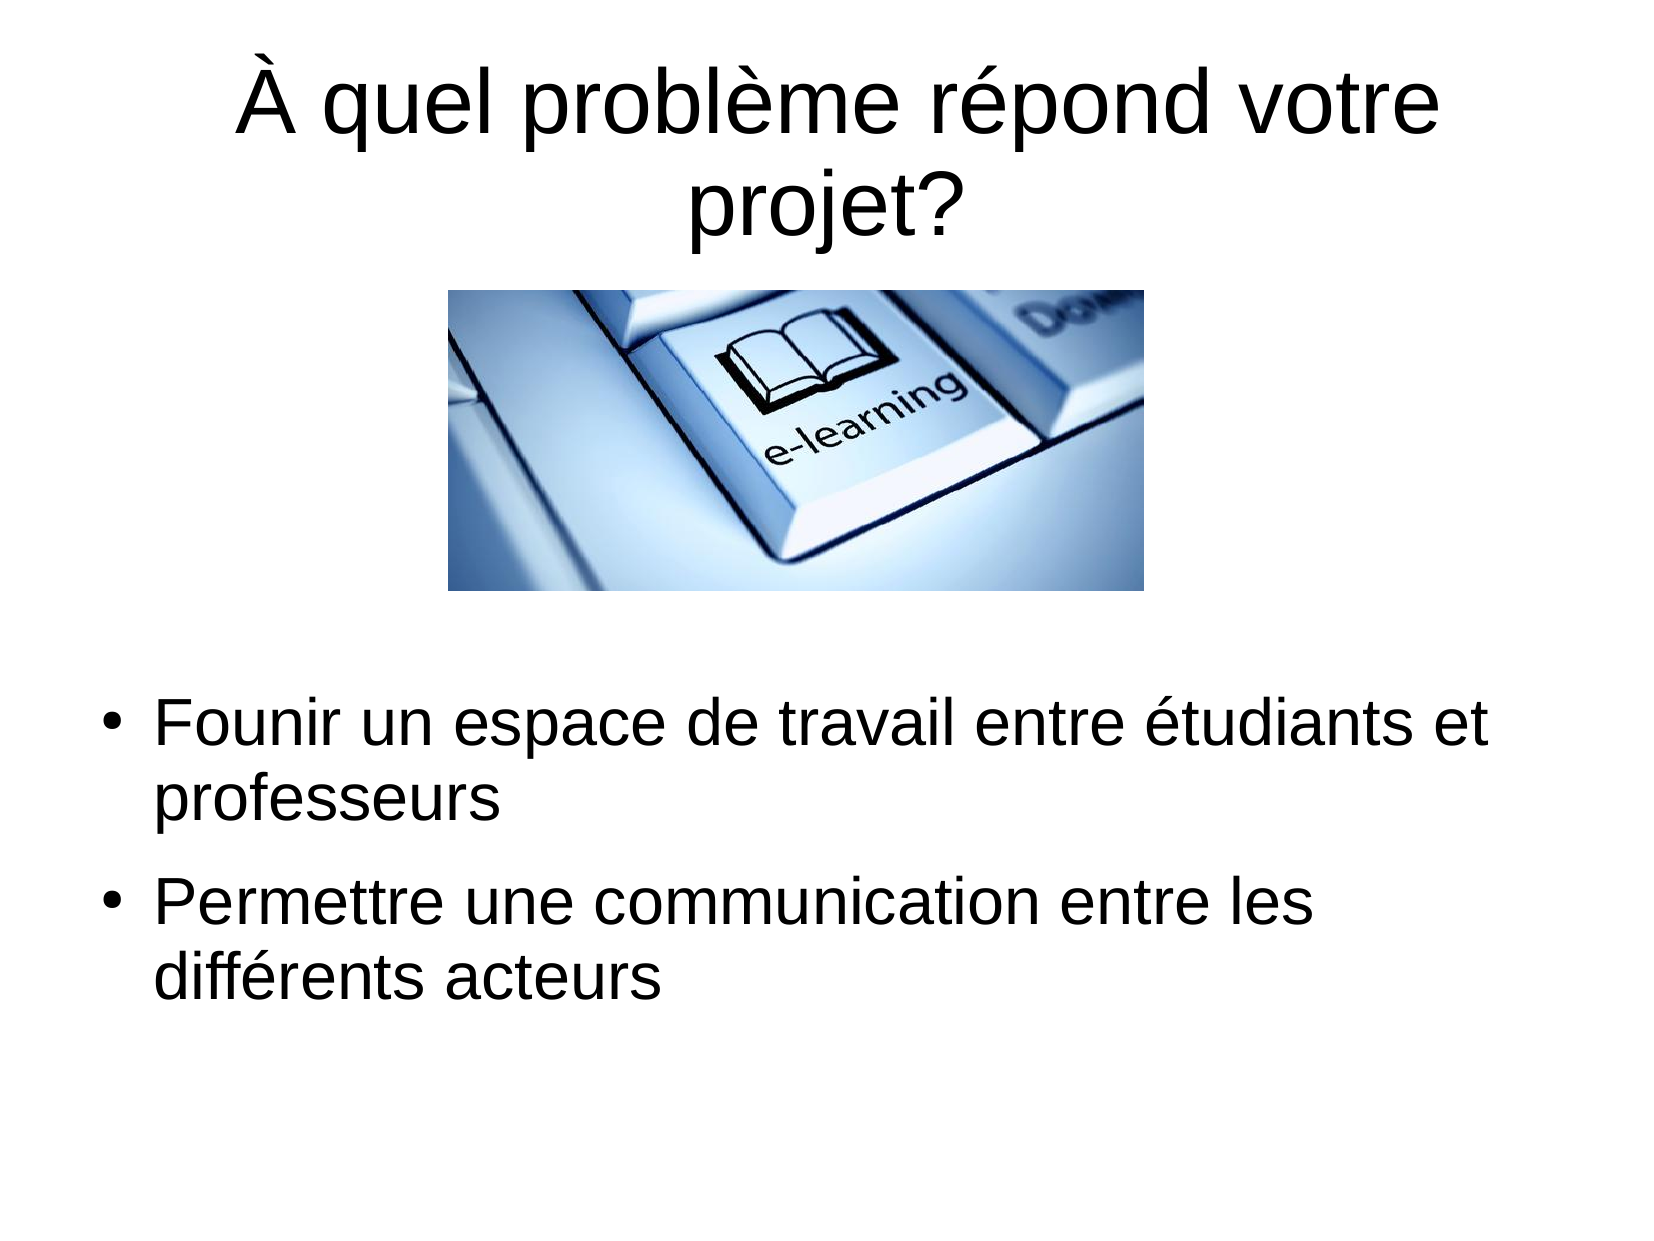

# À quel problème répond votre projet?
Founir un espace de travail entre étudiants et professeurs
Permettre une communication entre les différents acteurs